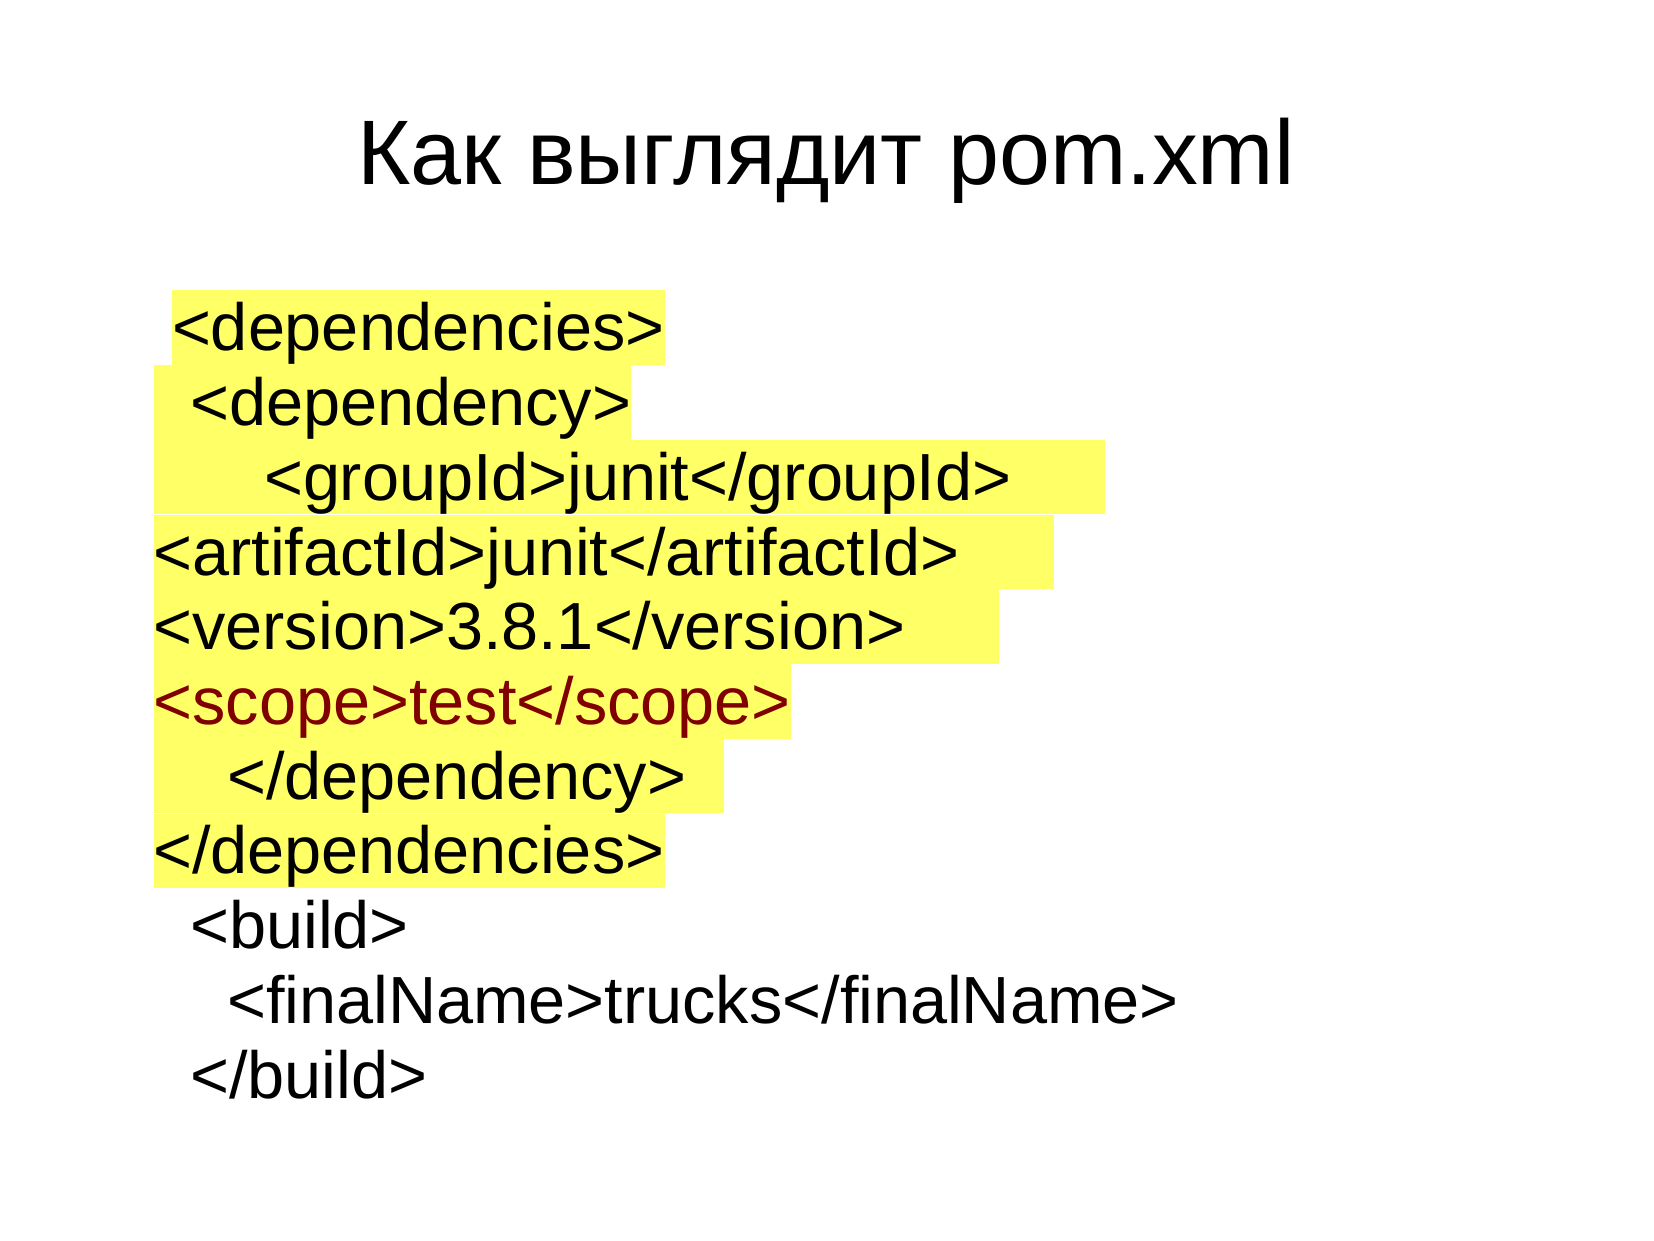

# Как выглядит pom.xml
 <dependencies>
 <dependency>
 <groupId>junit</groupId> <artifactId>junit</artifactId> <version>3.8.1</version> <scope>test</scope>
 </dependency>
</dependencies>
 <build>
 <finalName>trucks</finalName>
 </build>